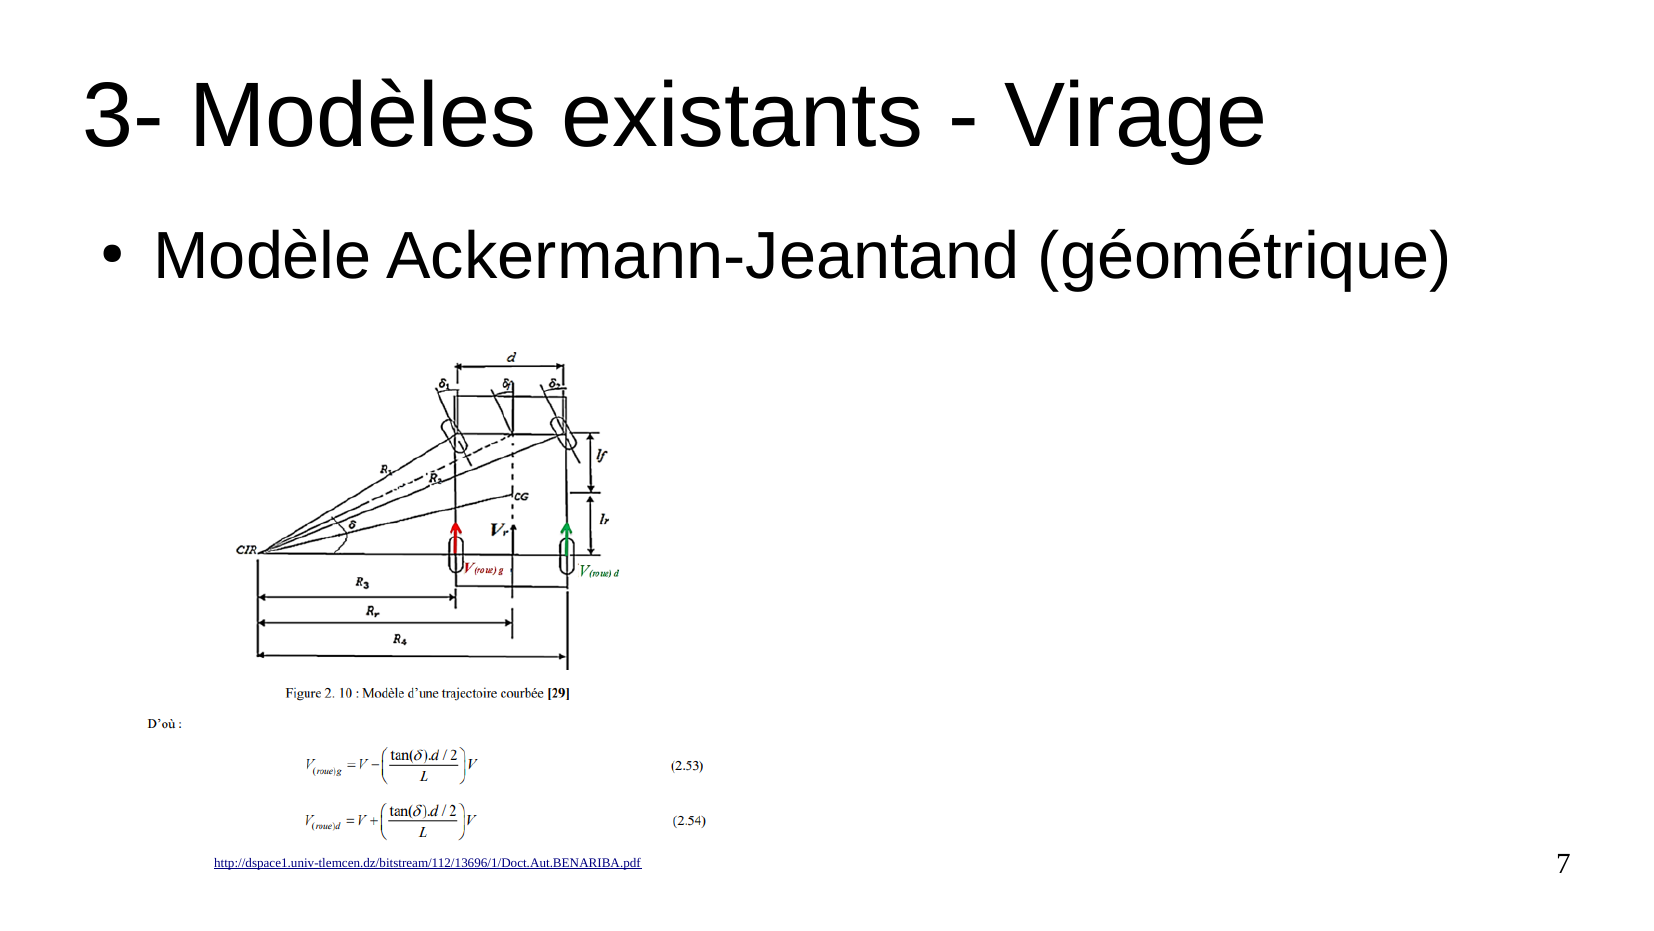

# 3- Modèles existants - Virage
Modèle Ackermann-Jeantand (géométrique)
7